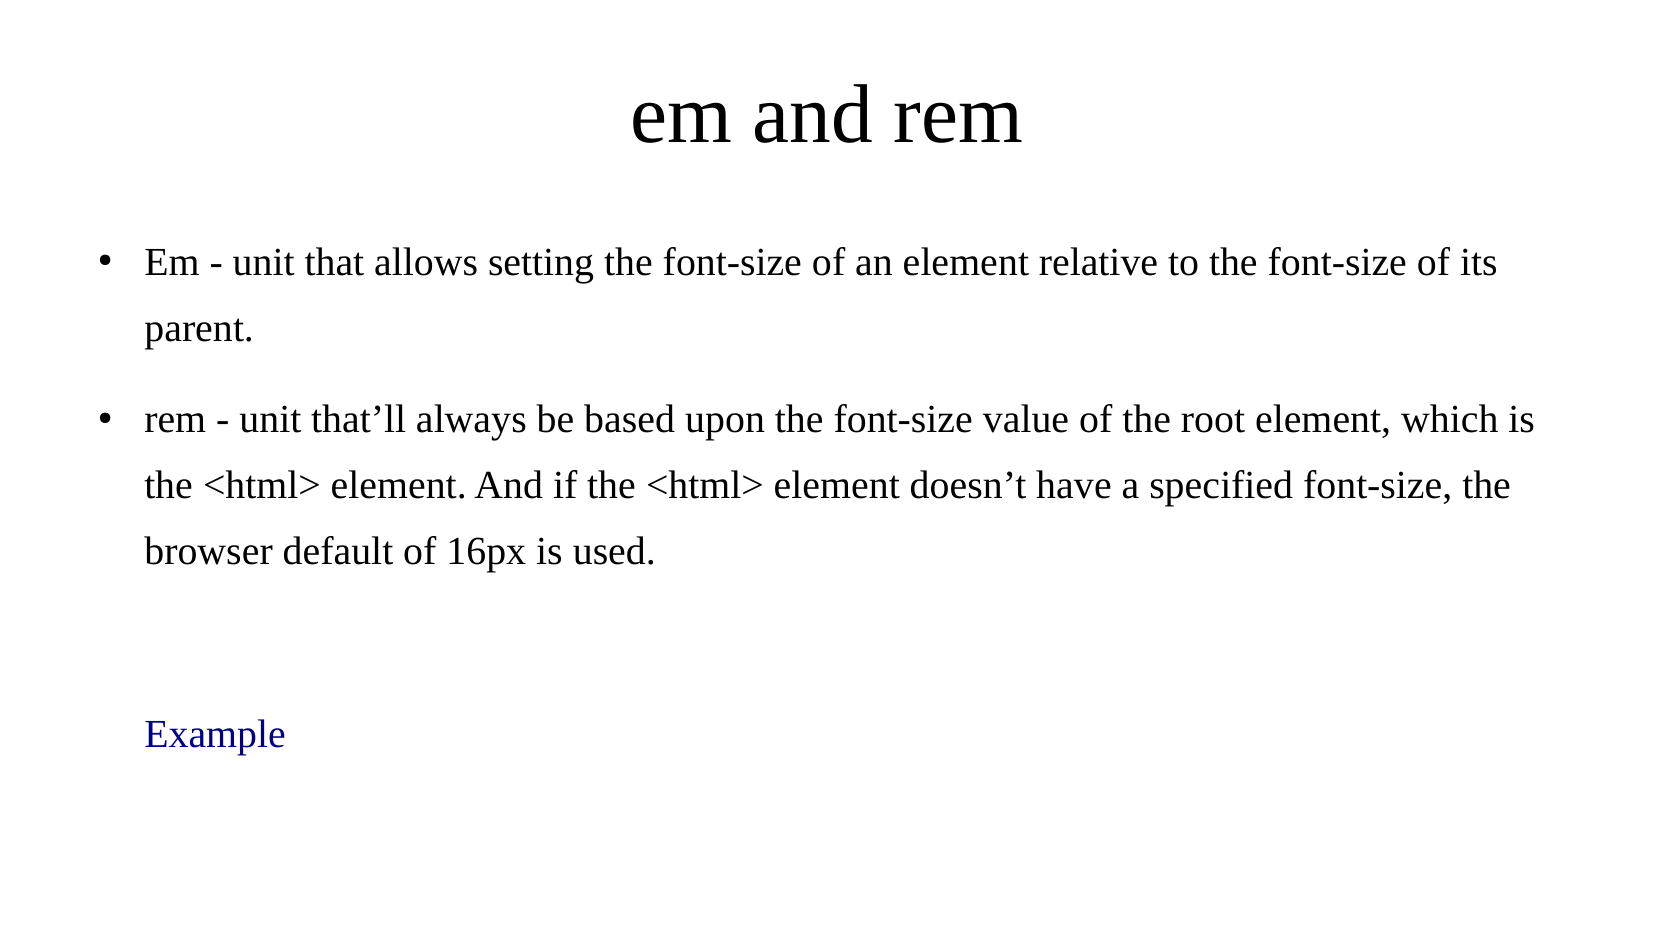

# em and rem
Em - unit that allows setting the font-size of an element relative to the font-size of its parent.
rem - unit that’ll always be based upon the font-size value of the root element, which is the <html> element. And if the <html> element doesn’t have a specified font-size, the browser default of 16px is used.
Example